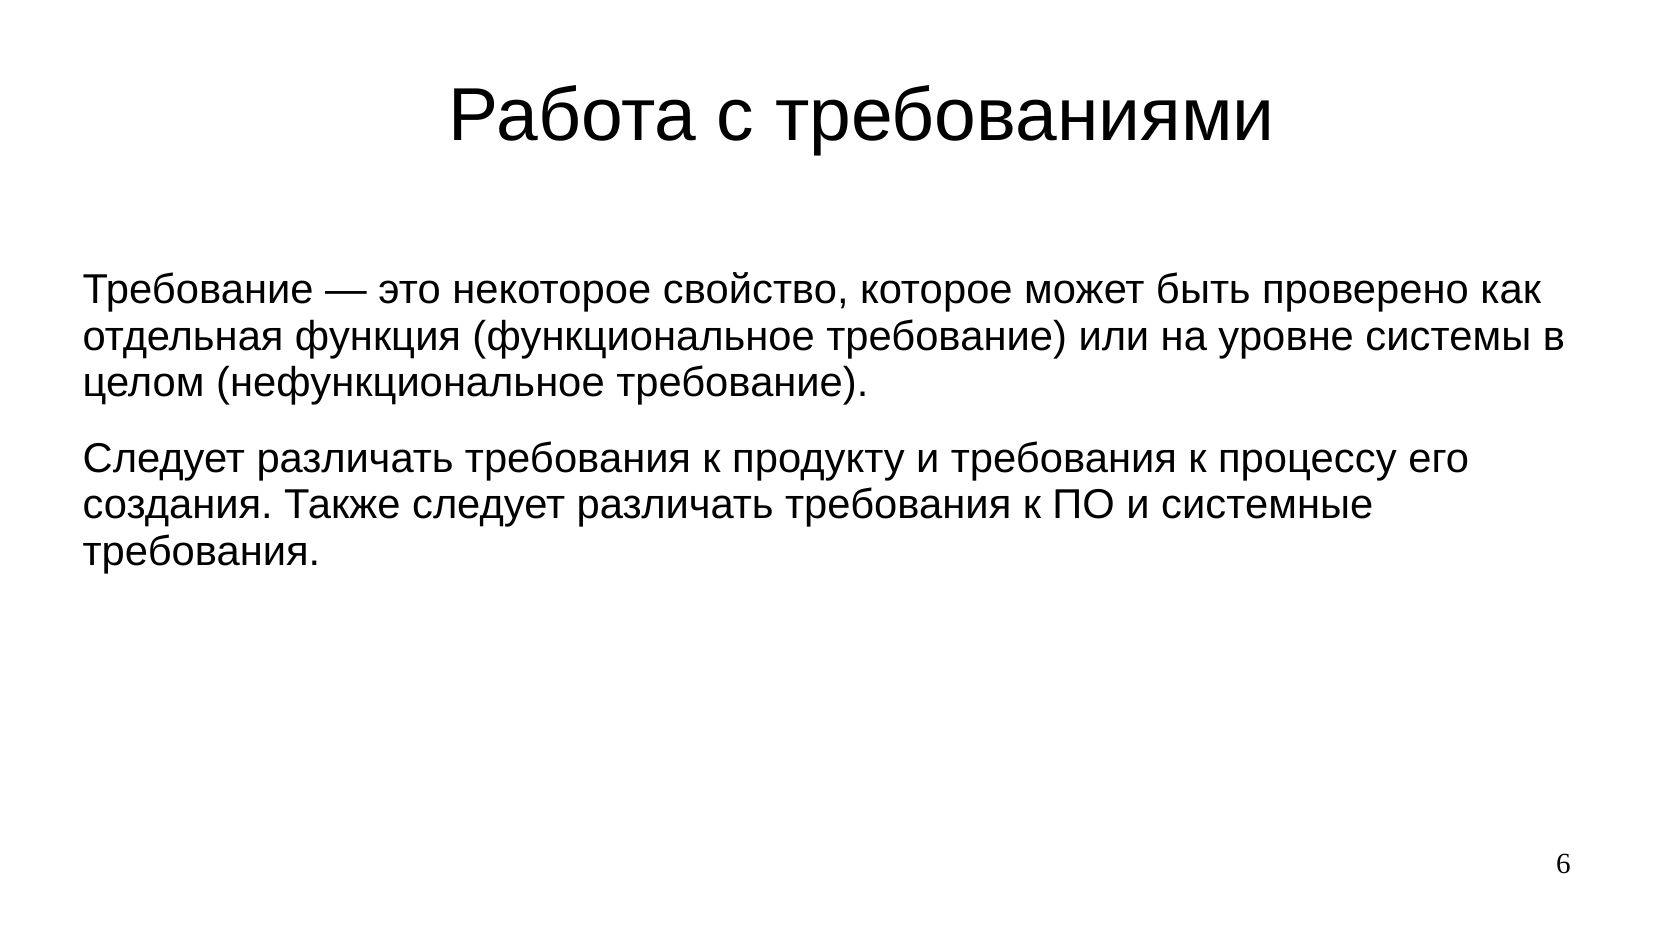

# Работа с требованиями
Требование — это некоторое свойство, которое может быть проверено как отдельная функция (функциональное требование) или на уровне системы в целом (нефункциональное требование).
Следует различать требования к продукту и требования к процессу его создания. Также следует различать требования к ПО и системные требования.
6